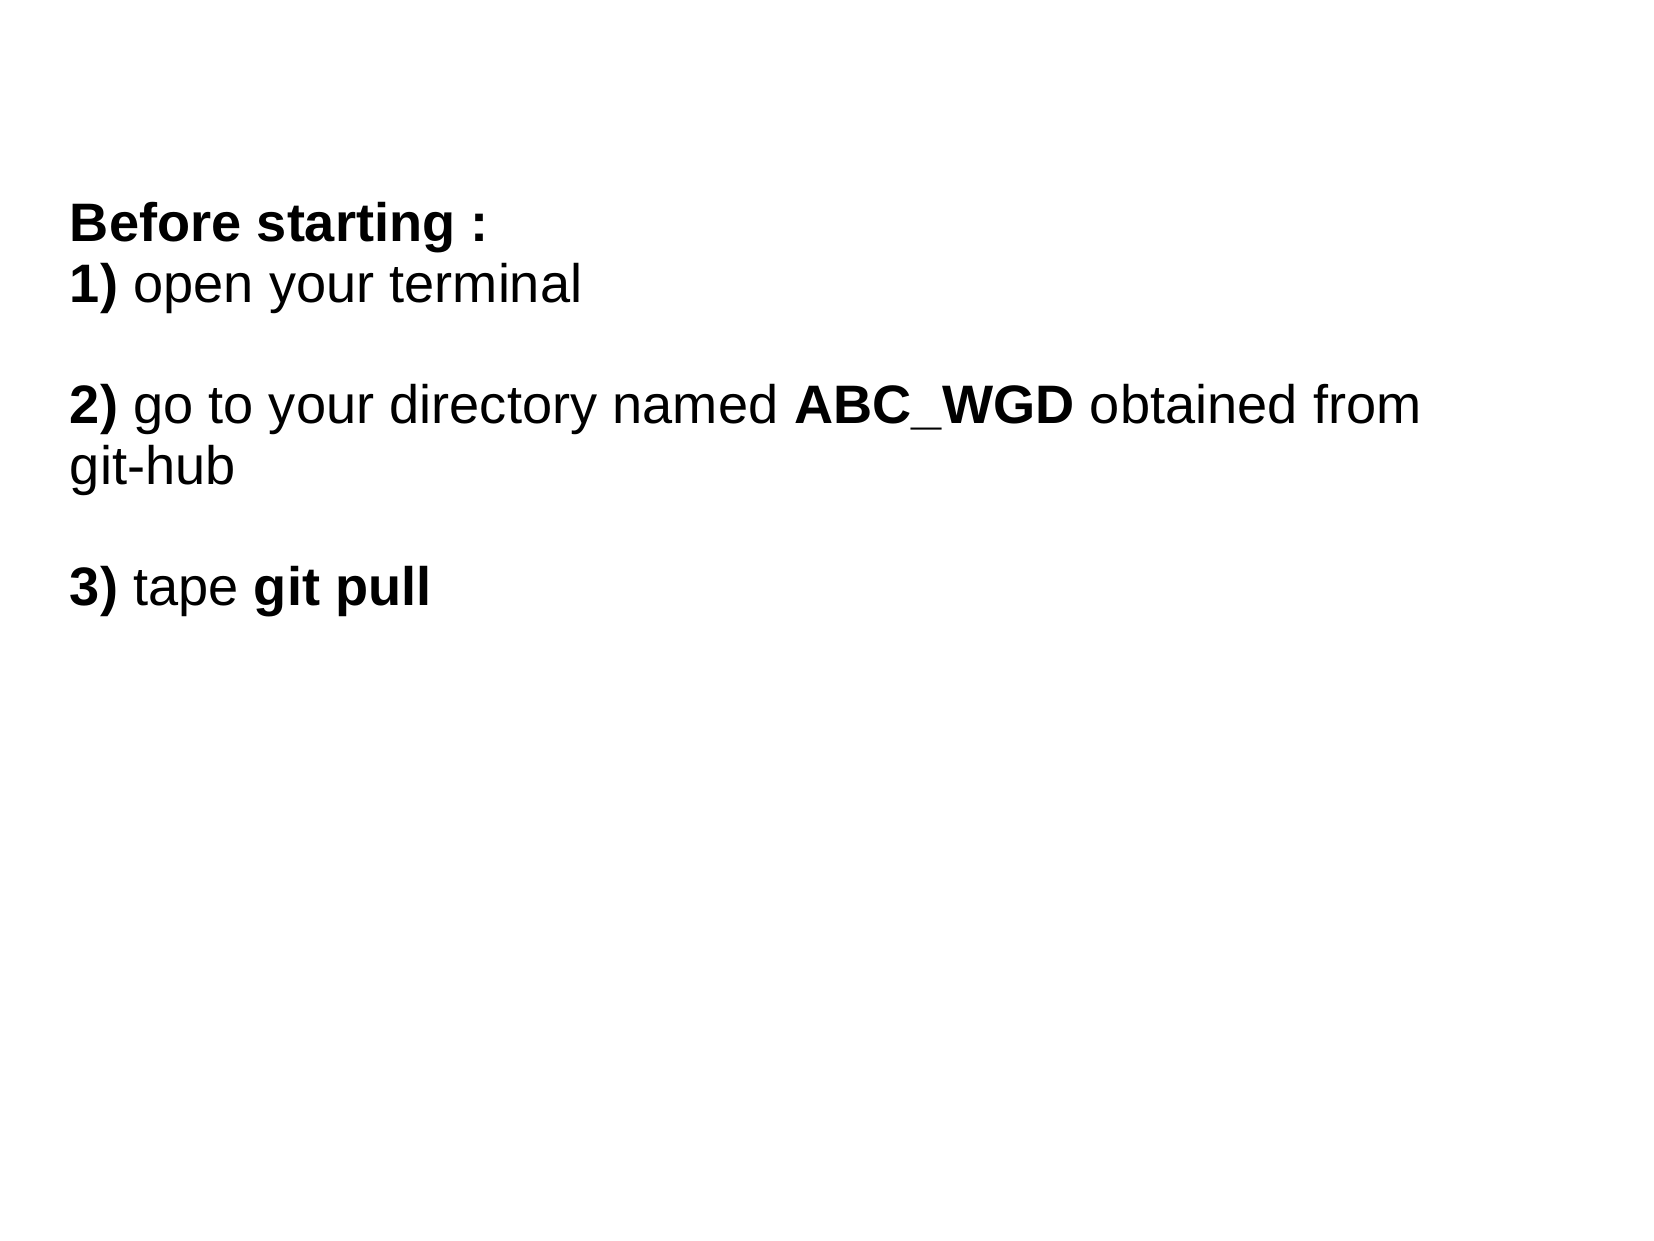

Before starting :
1) open your terminal
2) go to your directory named ABC_WGD obtained from git-hub
3) tape git pull